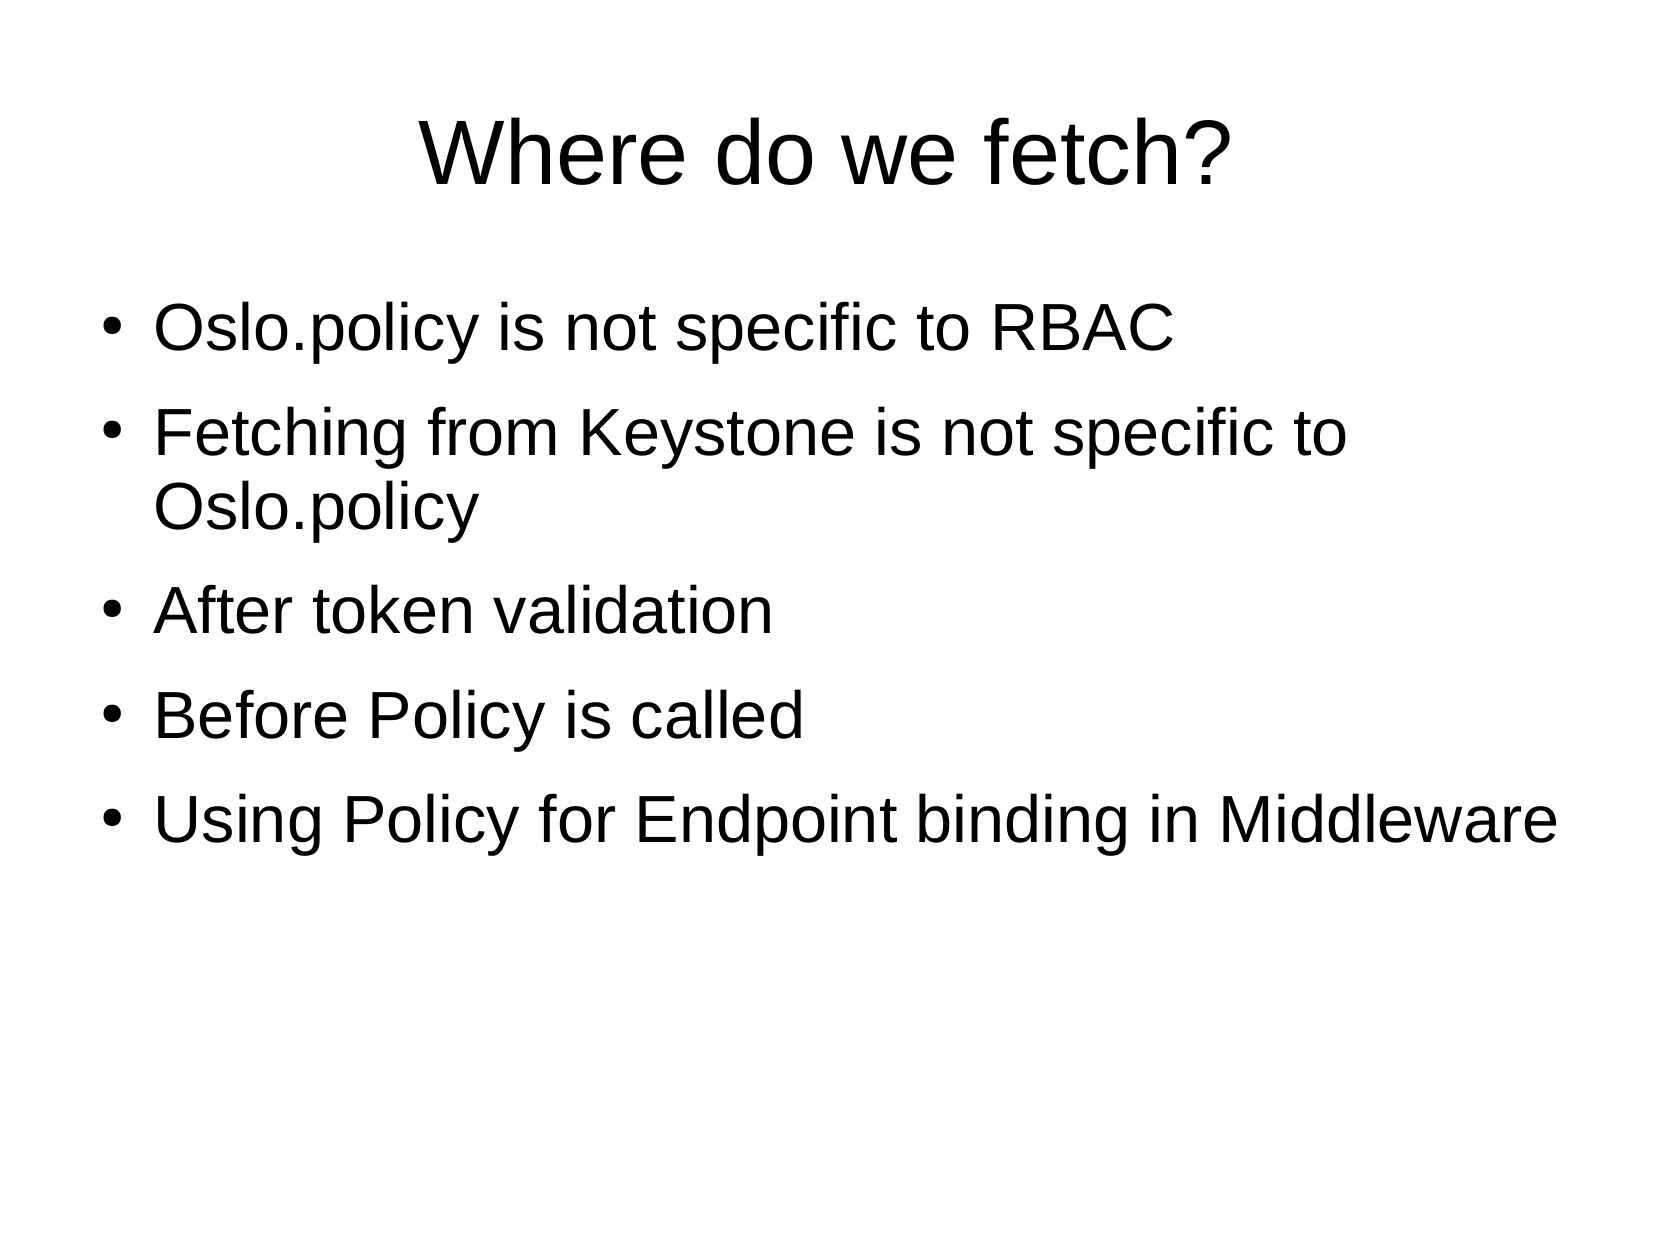

# Where do we fetch?
Oslo.policy is not specific to RBAC
Fetching from Keystone is not specific to Oslo.policy
After token validation
Before Policy is called
Using Policy for Endpoint binding in Middleware